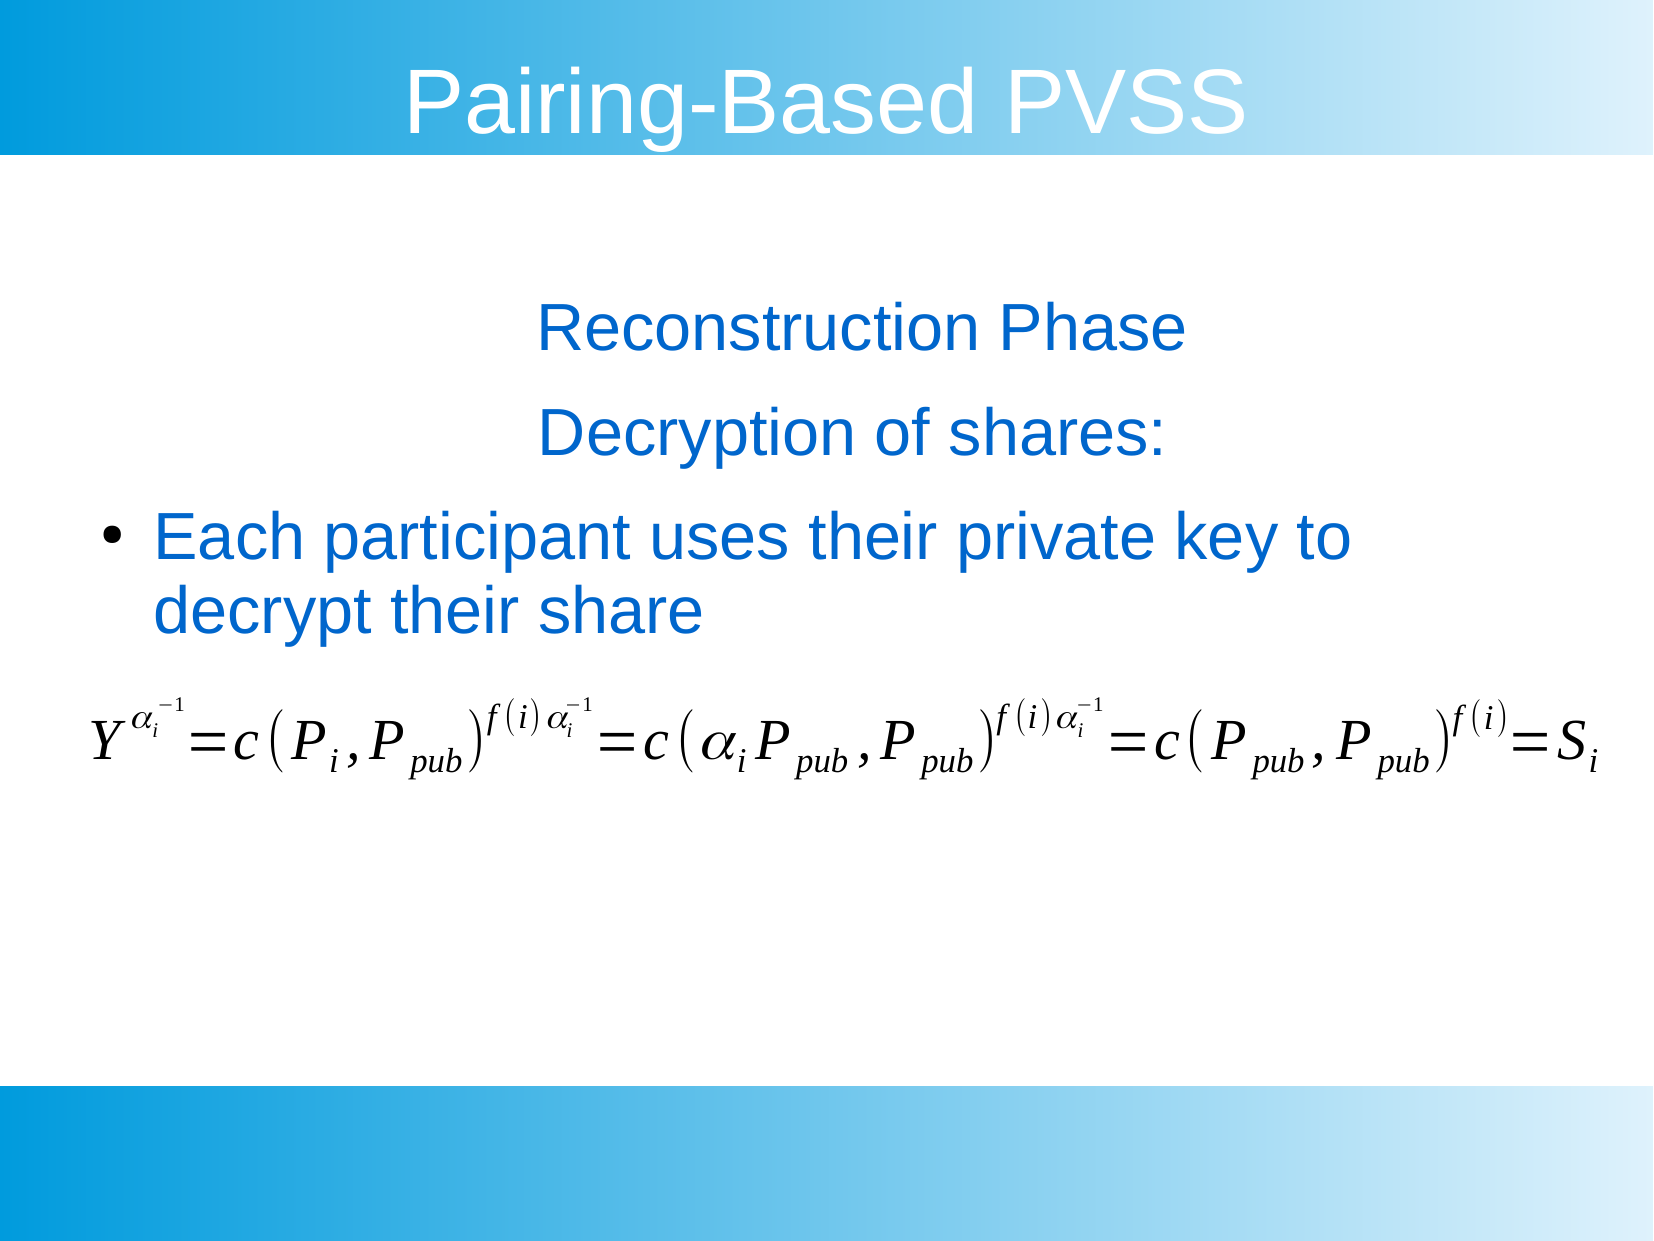

# Pairing-Based PVSS
Reconstruction Phase
Decryption of shares:
Each participant uses their private key to decrypt their share